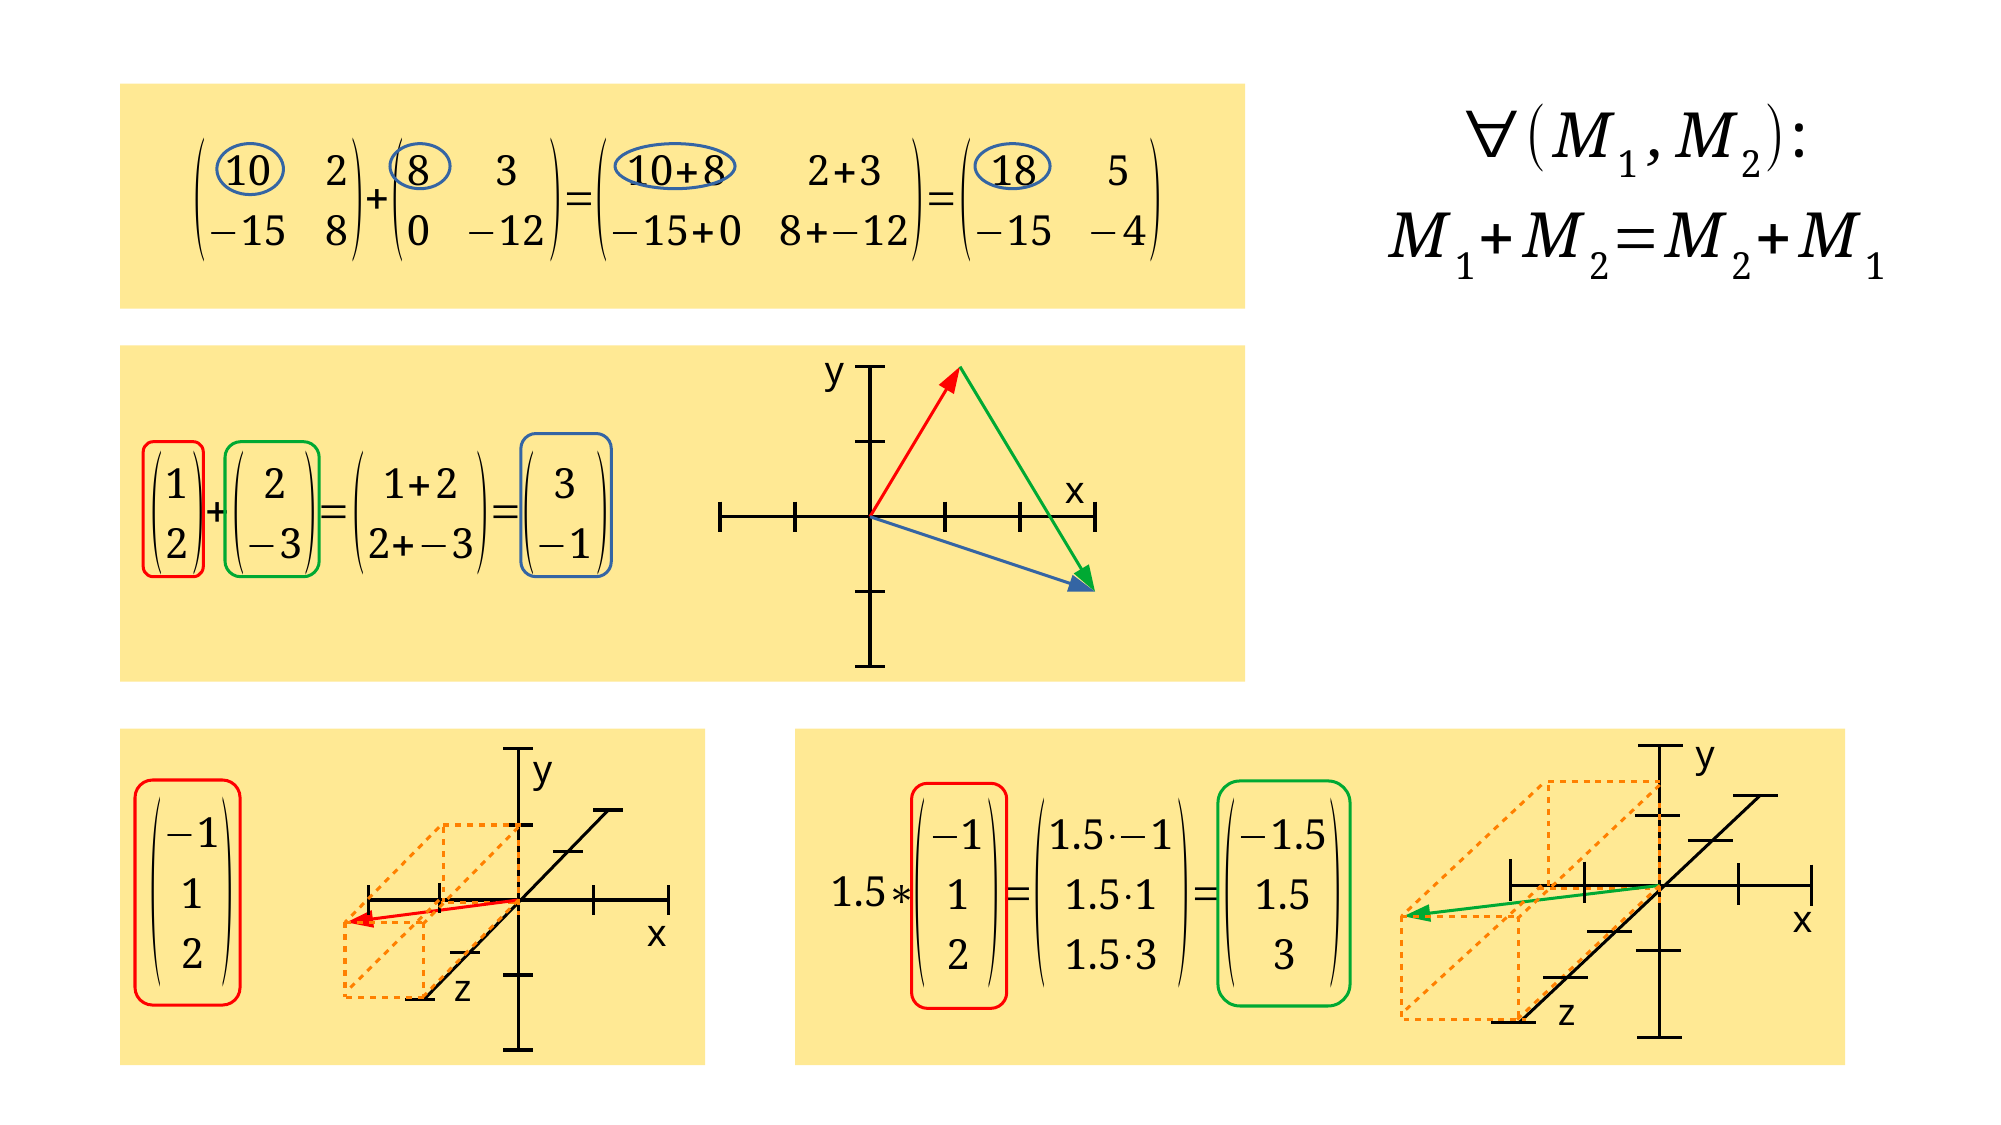

y
x
y
y
x
x
z
z